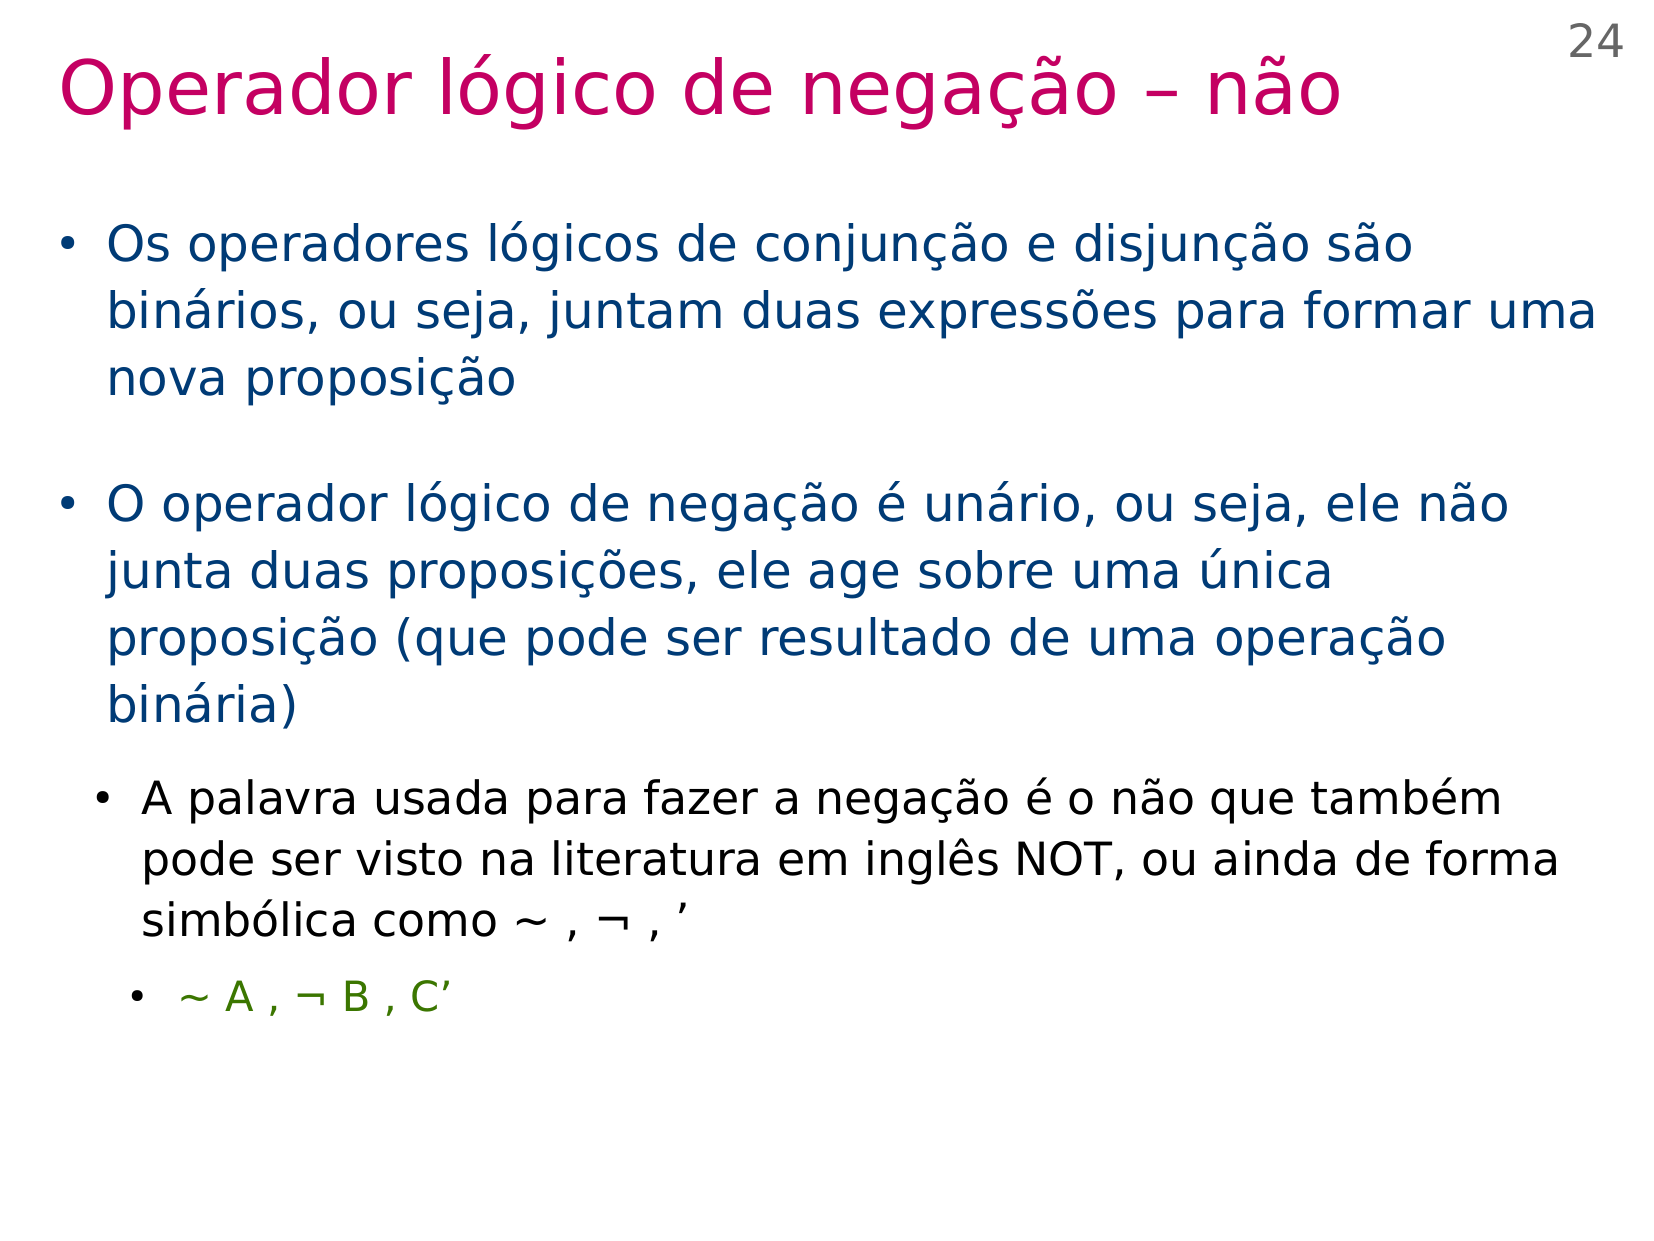

24
# Operador lógico de negação – não
Os operadores lógicos de conjunção e disjunção são binários, ou seja, juntam duas expressões para formar uma nova proposição
O operador lógico de negação é unário, ou seja, ele não junta duas proposições, ele age sobre uma única proposição (que pode ser resultado de uma operação binária)
A palavra usada para fazer a negação é o não que também pode ser visto na literatura em inglês NOT, ou ainda de forma simbólica como ~ , ¬ , ’
~ A , ¬ B , C’